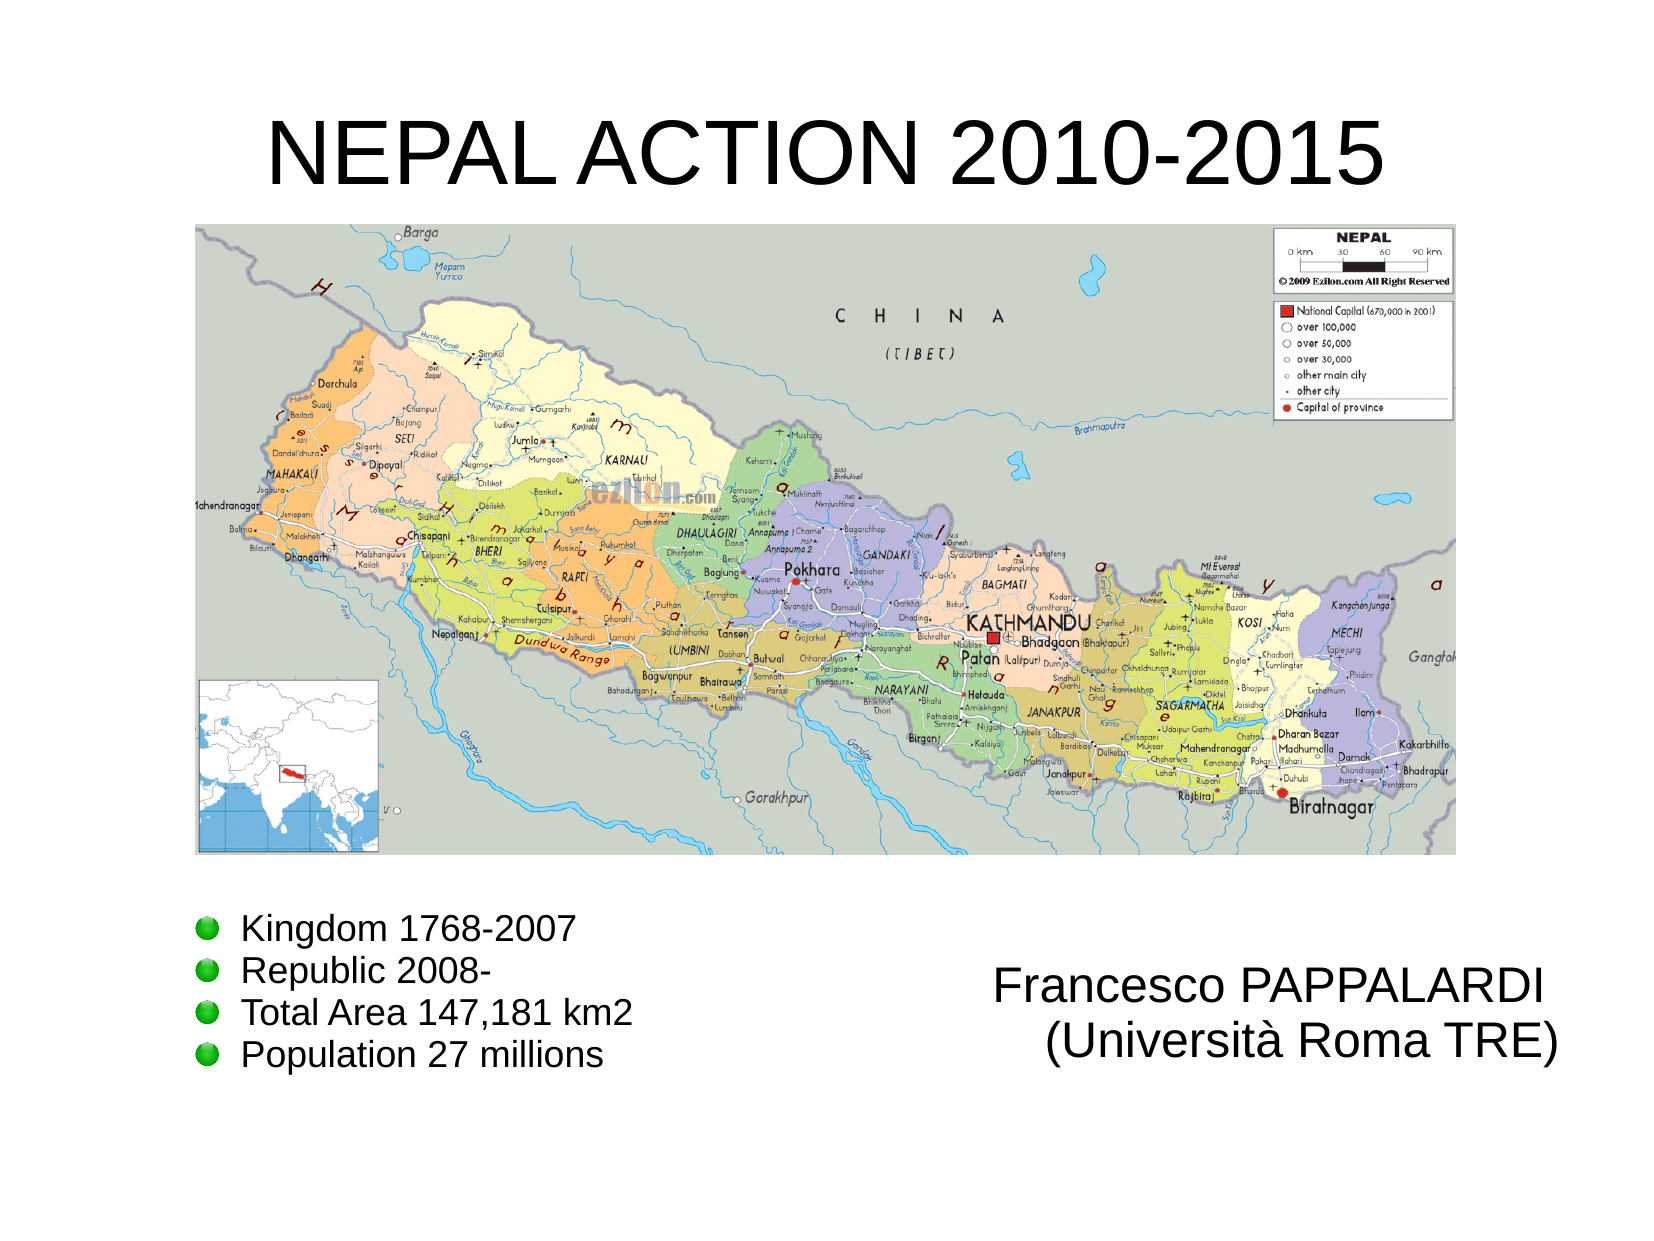

# NEPAL ACTION 2010-2015
Francesco PAPPALARDI
(Università Roma TRE)
 Kingdom 1768-2007
 Republic 2008-
 Total Area 147,181 km2
 Population 27 millions